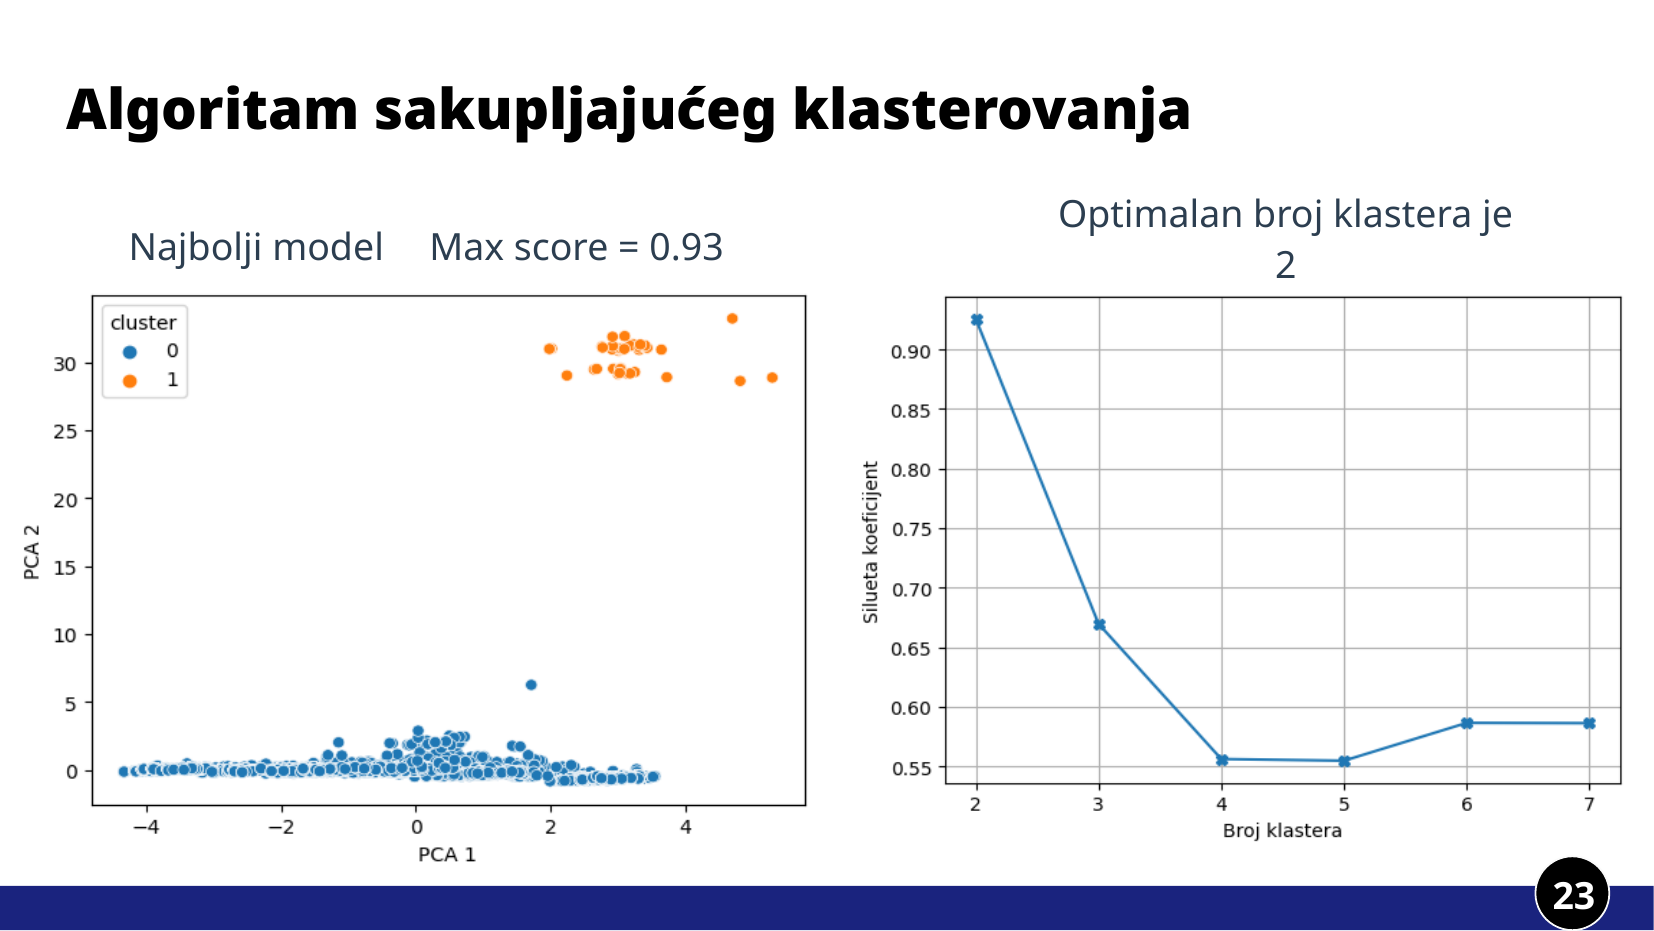

# Algoritam sakupljajućeg klasterovanja
Optimalan broj klastera je 2
Najbolji model
Max score = 0.93